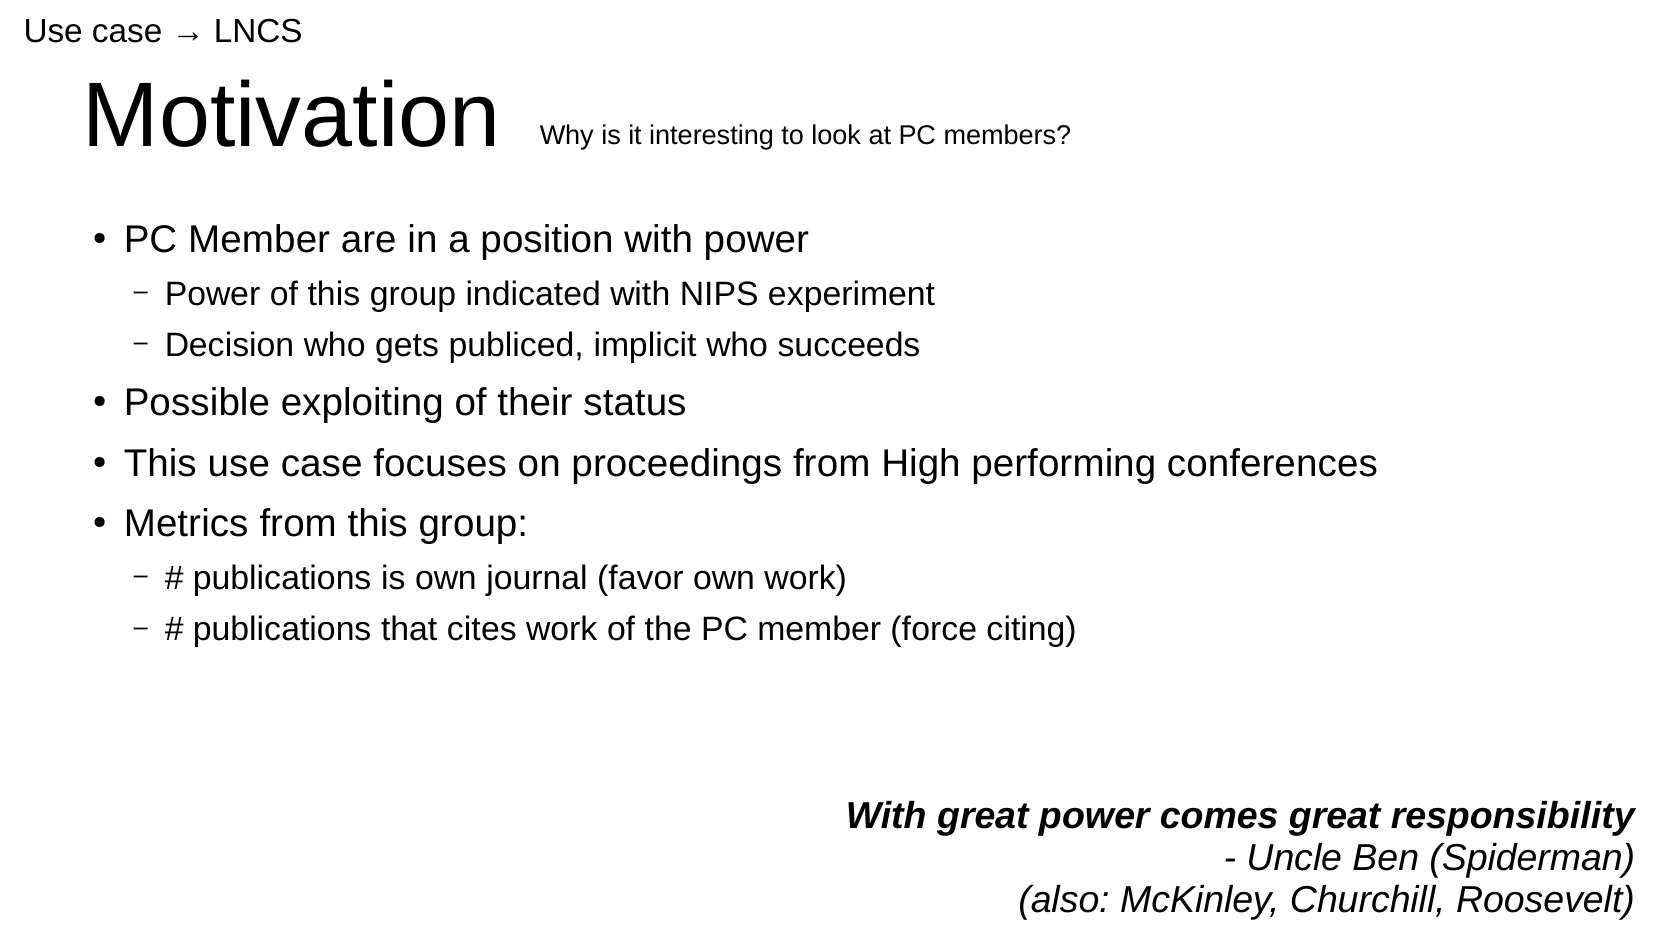

Use case → LNCS
# Motivation
Why is it interesting to look at PC members?
PC Member are in a position with power
Power of this group indicated with NIPS experiment
Decision who gets publiced, implicit who succeeds
Possible exploiting of their status
This use case focuses on proceedings from High performing conferences
Metrics from this group:
# publications is own journal (favor own work)
# publications that cites work of the PC member (force citing)
With great power comes great responsibility
- Uncle Ben (Spiderman)
(also: McKinley, Churchill, Roosevelt)